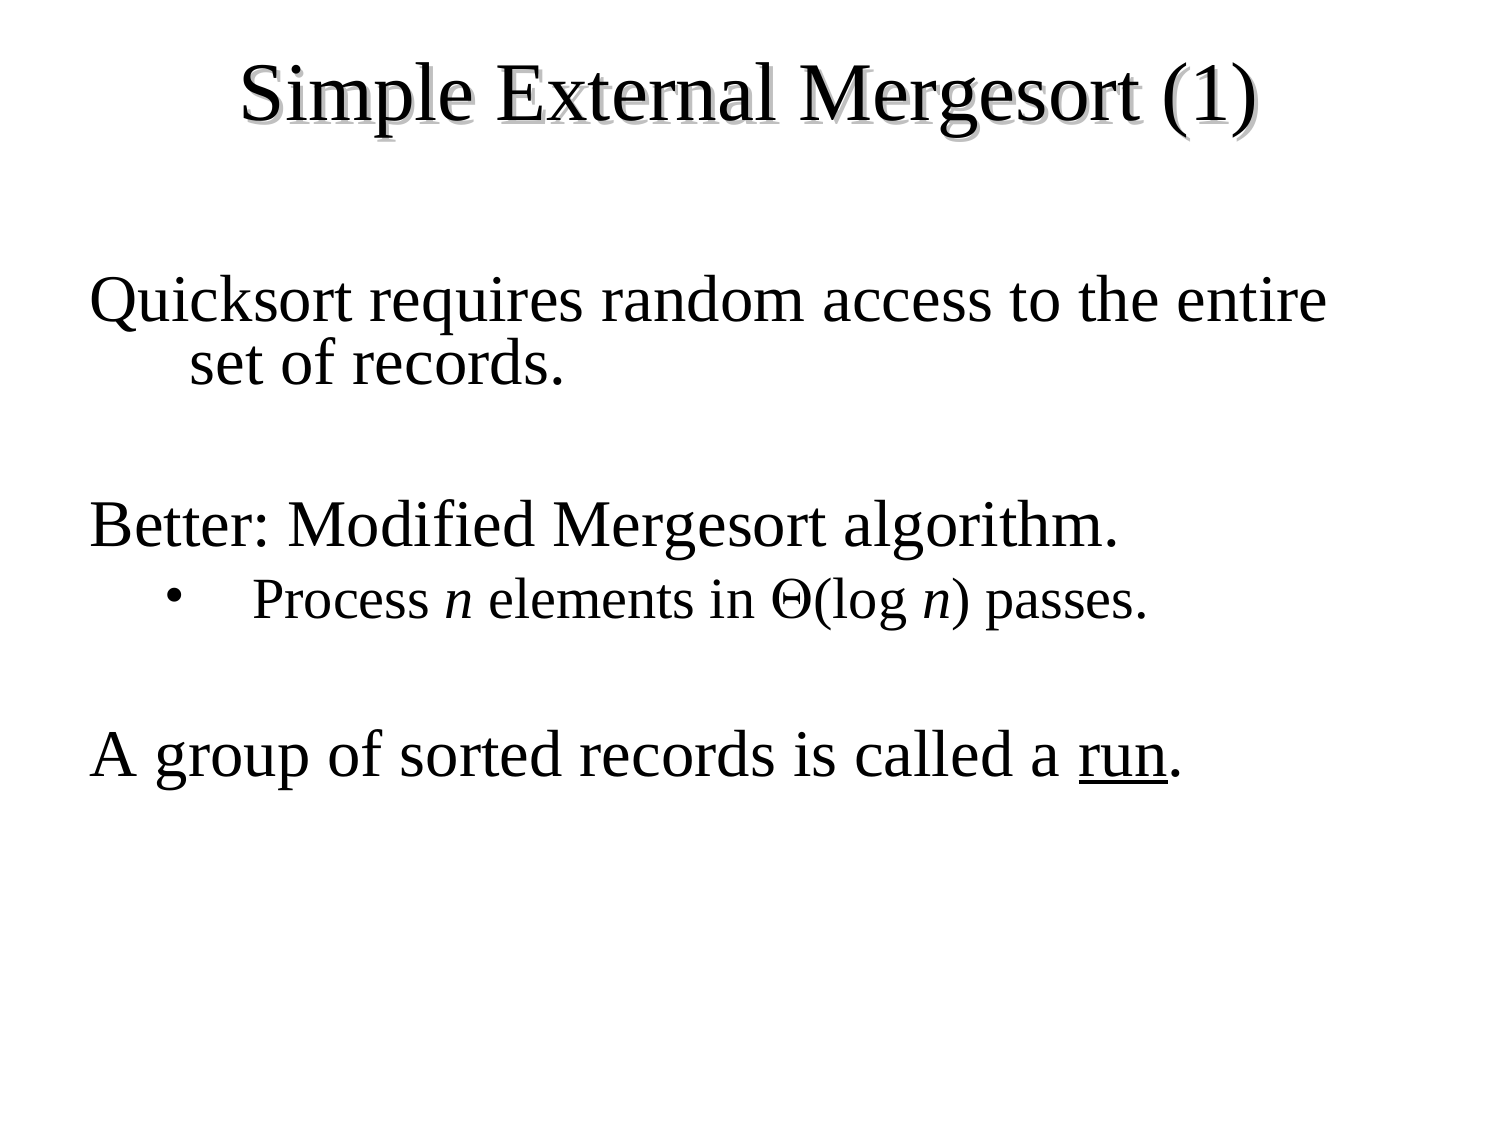

# Simple External Mergesort (1)
Quicksort requires random access to the entire set of records.
Better: Modified Mergesort algorithm.
Process n elements in (log n) passes.
A group of sorted records is called a run.